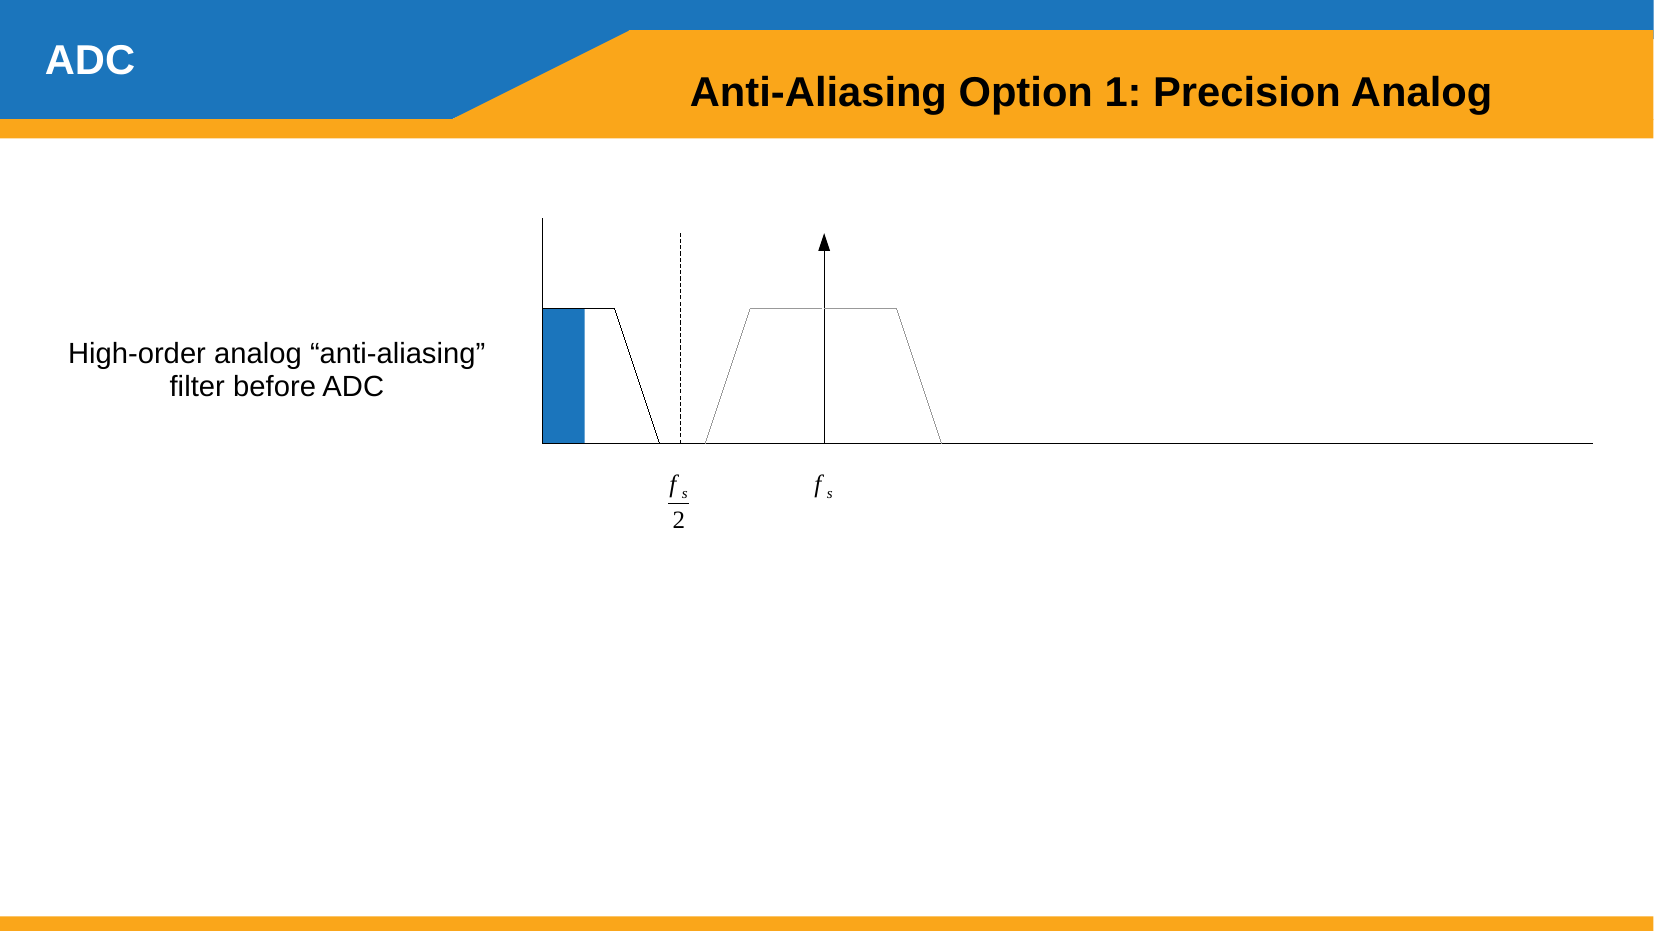

ADC
Anti-Aliasing Option 1: Precision Analog
High-order analog “anti-aliasing” filter before ADC